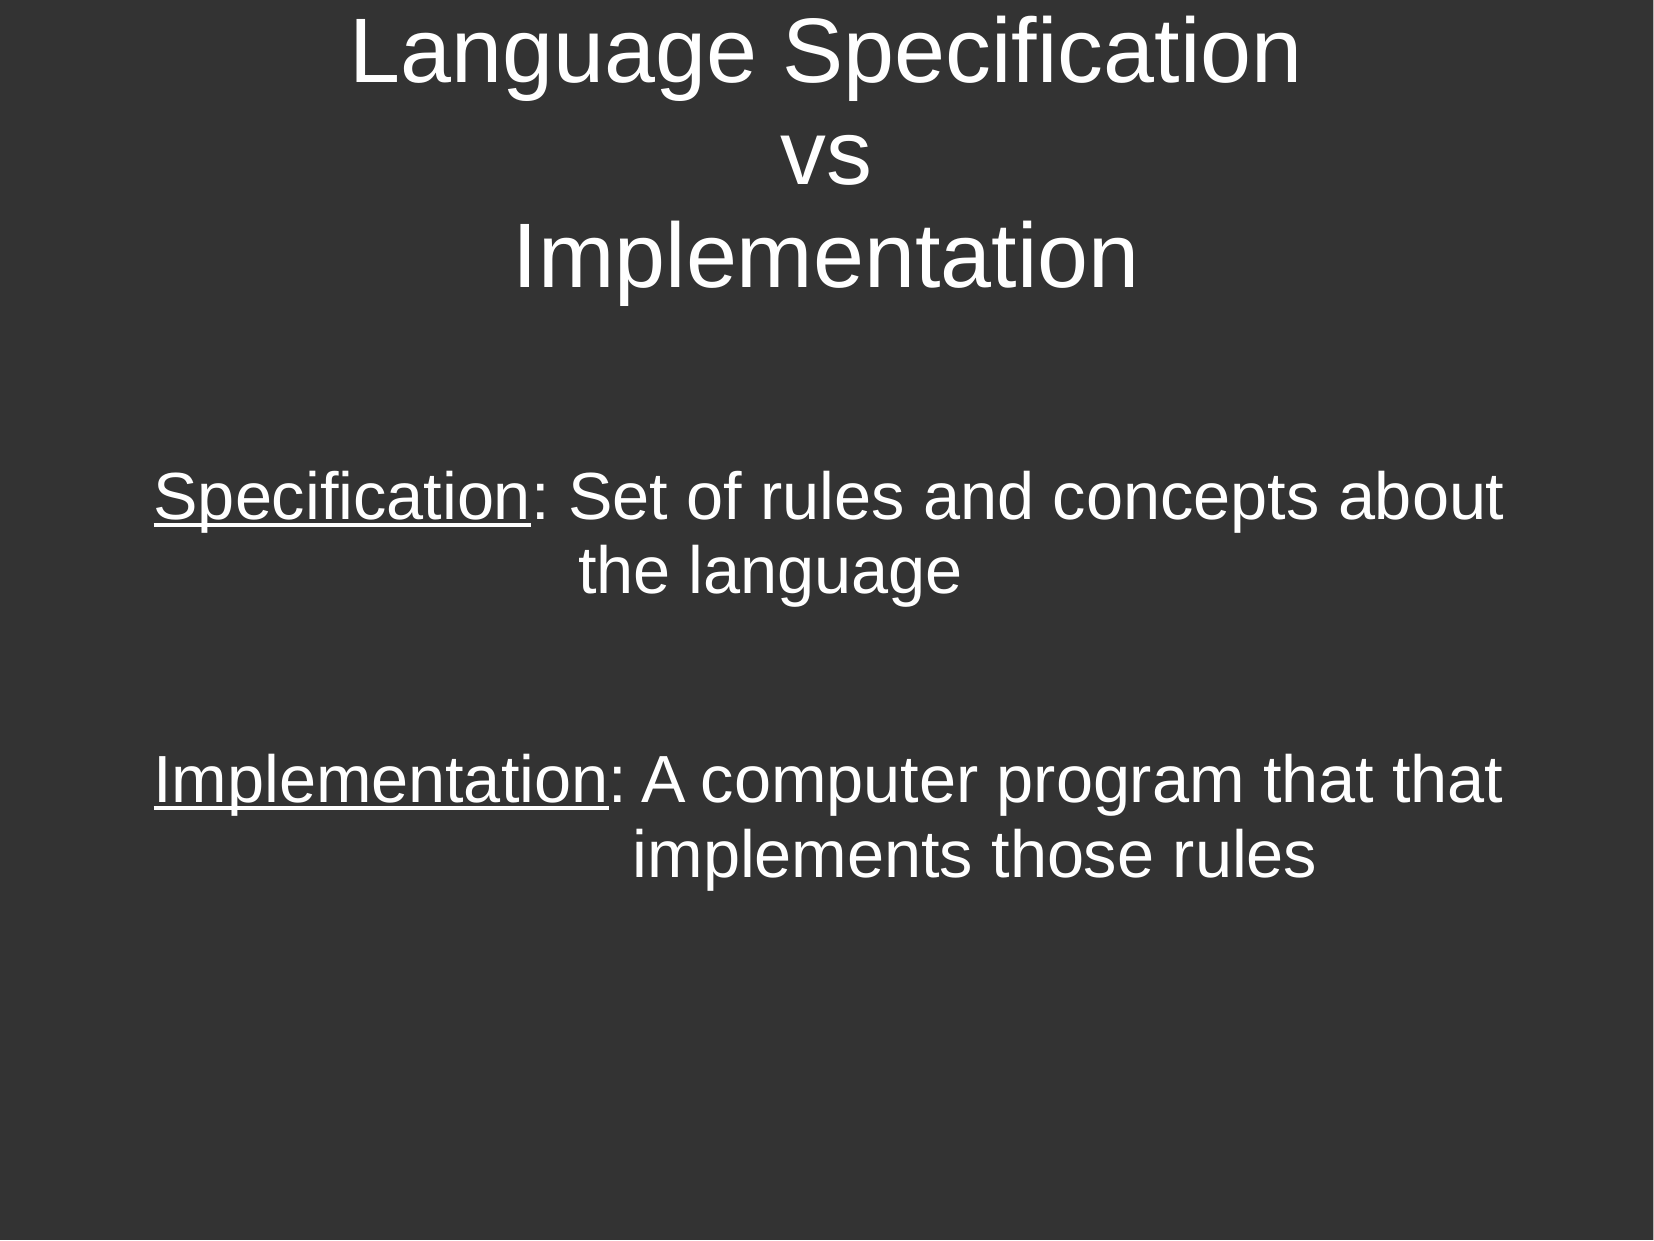

# Language Specification vs Implementation
Specification: Set of rules and concepts about 	 the language
Implementation: A computer program that that implements those rules